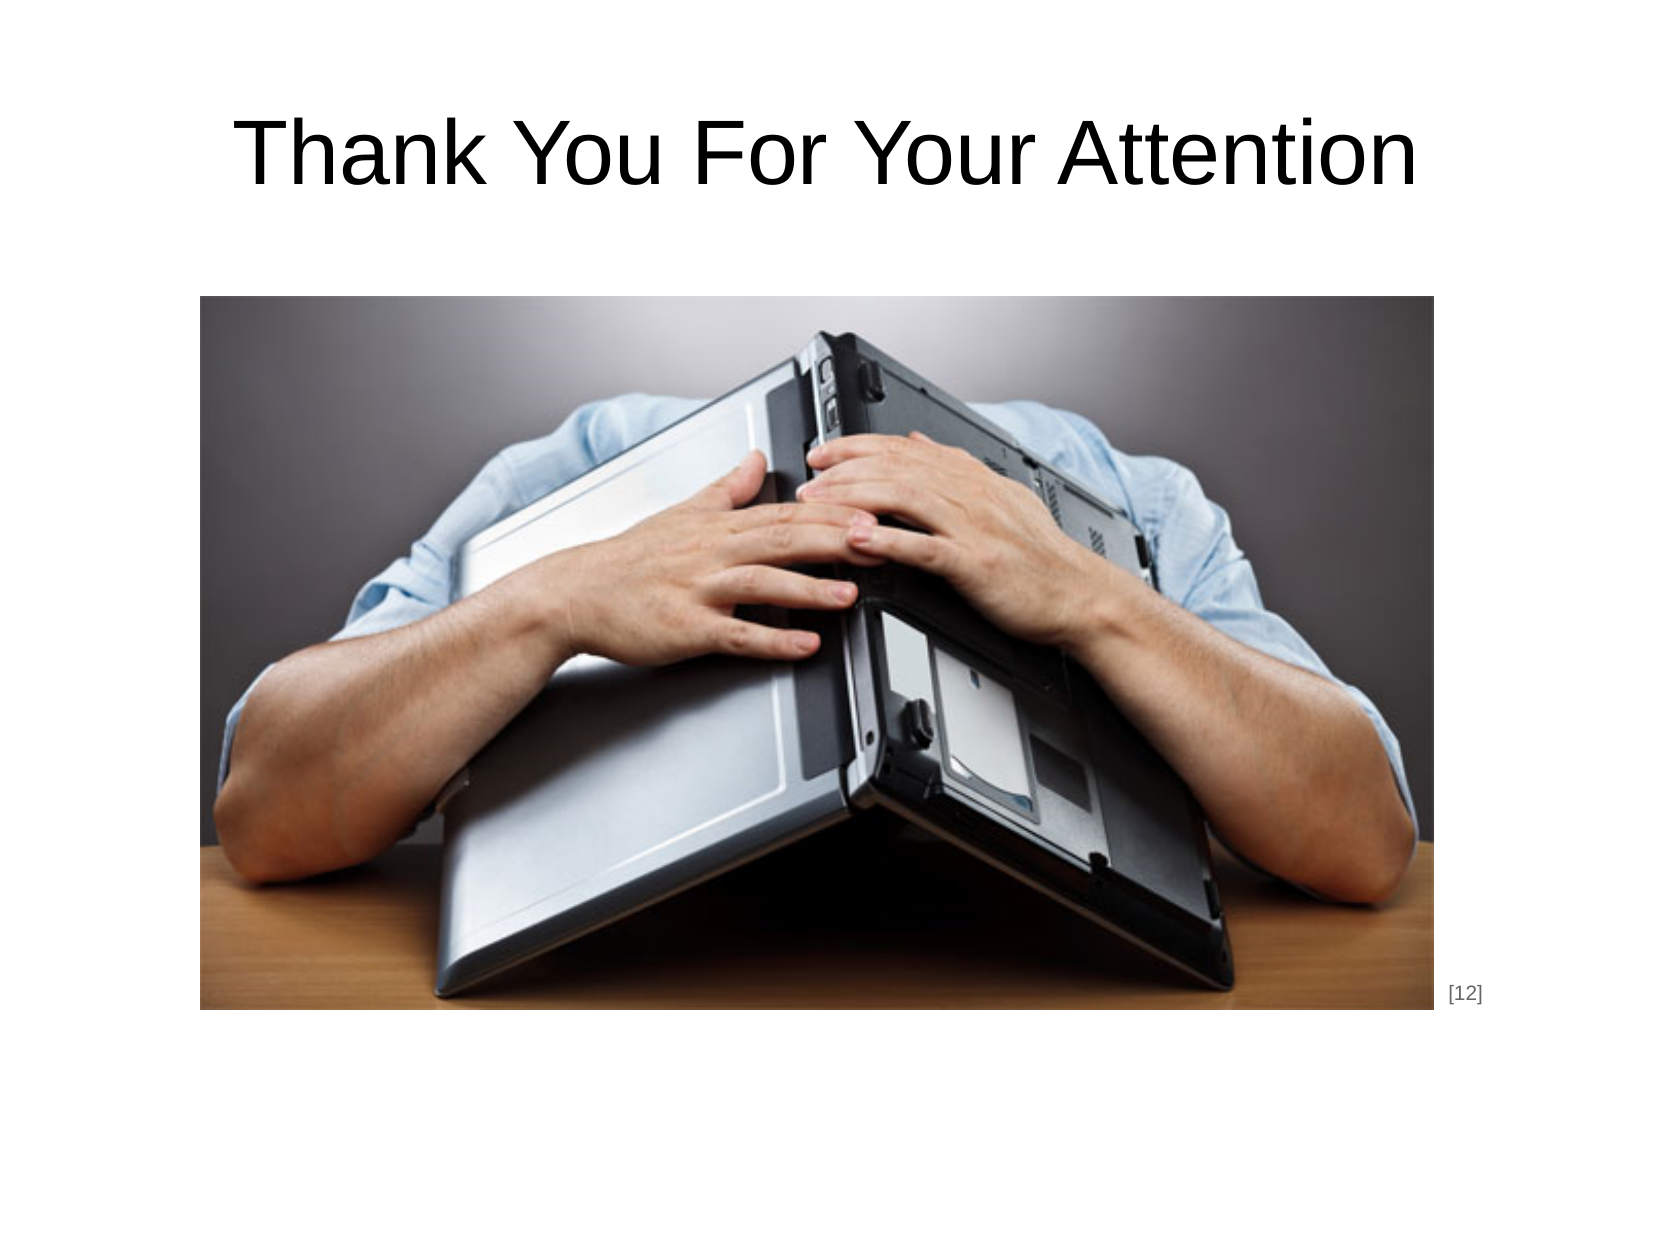

# Thank You For Your Attention
[12]